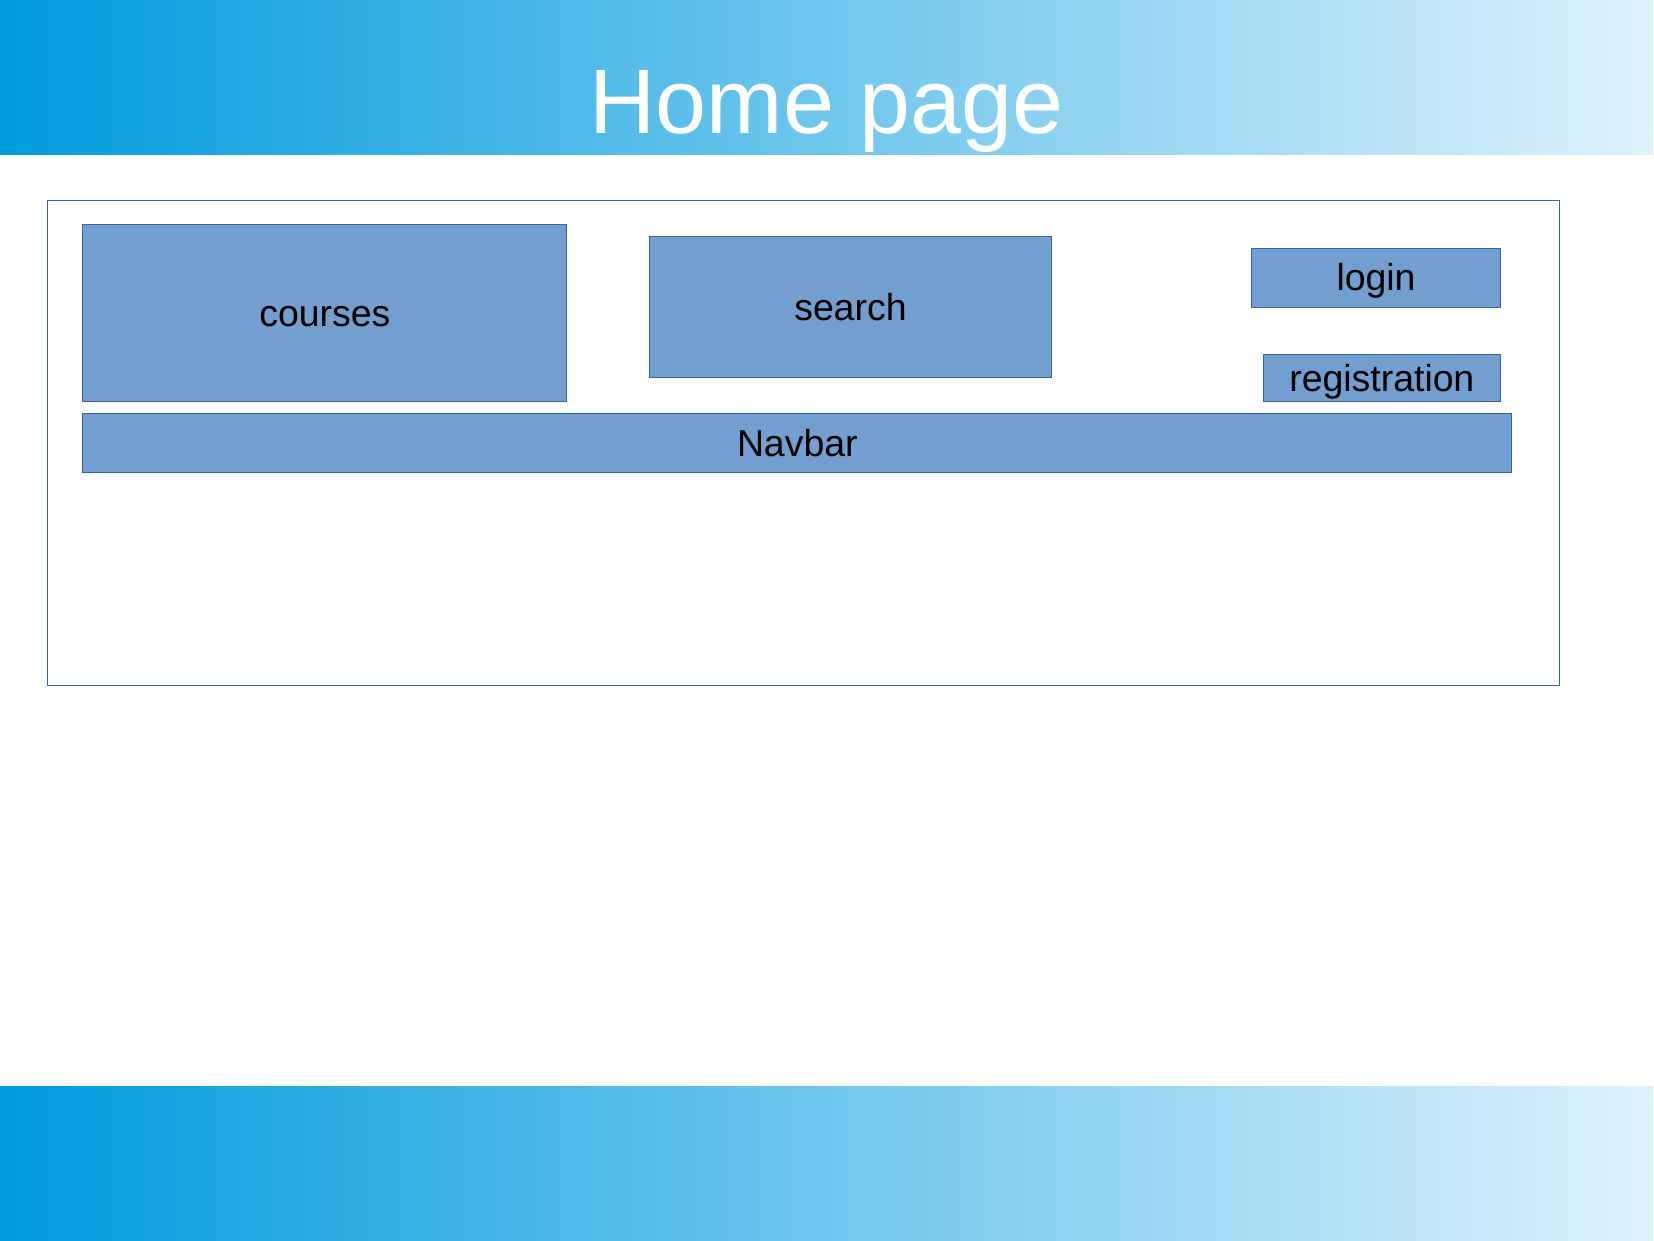

# Home page
courses
search
login
registration
Navbar